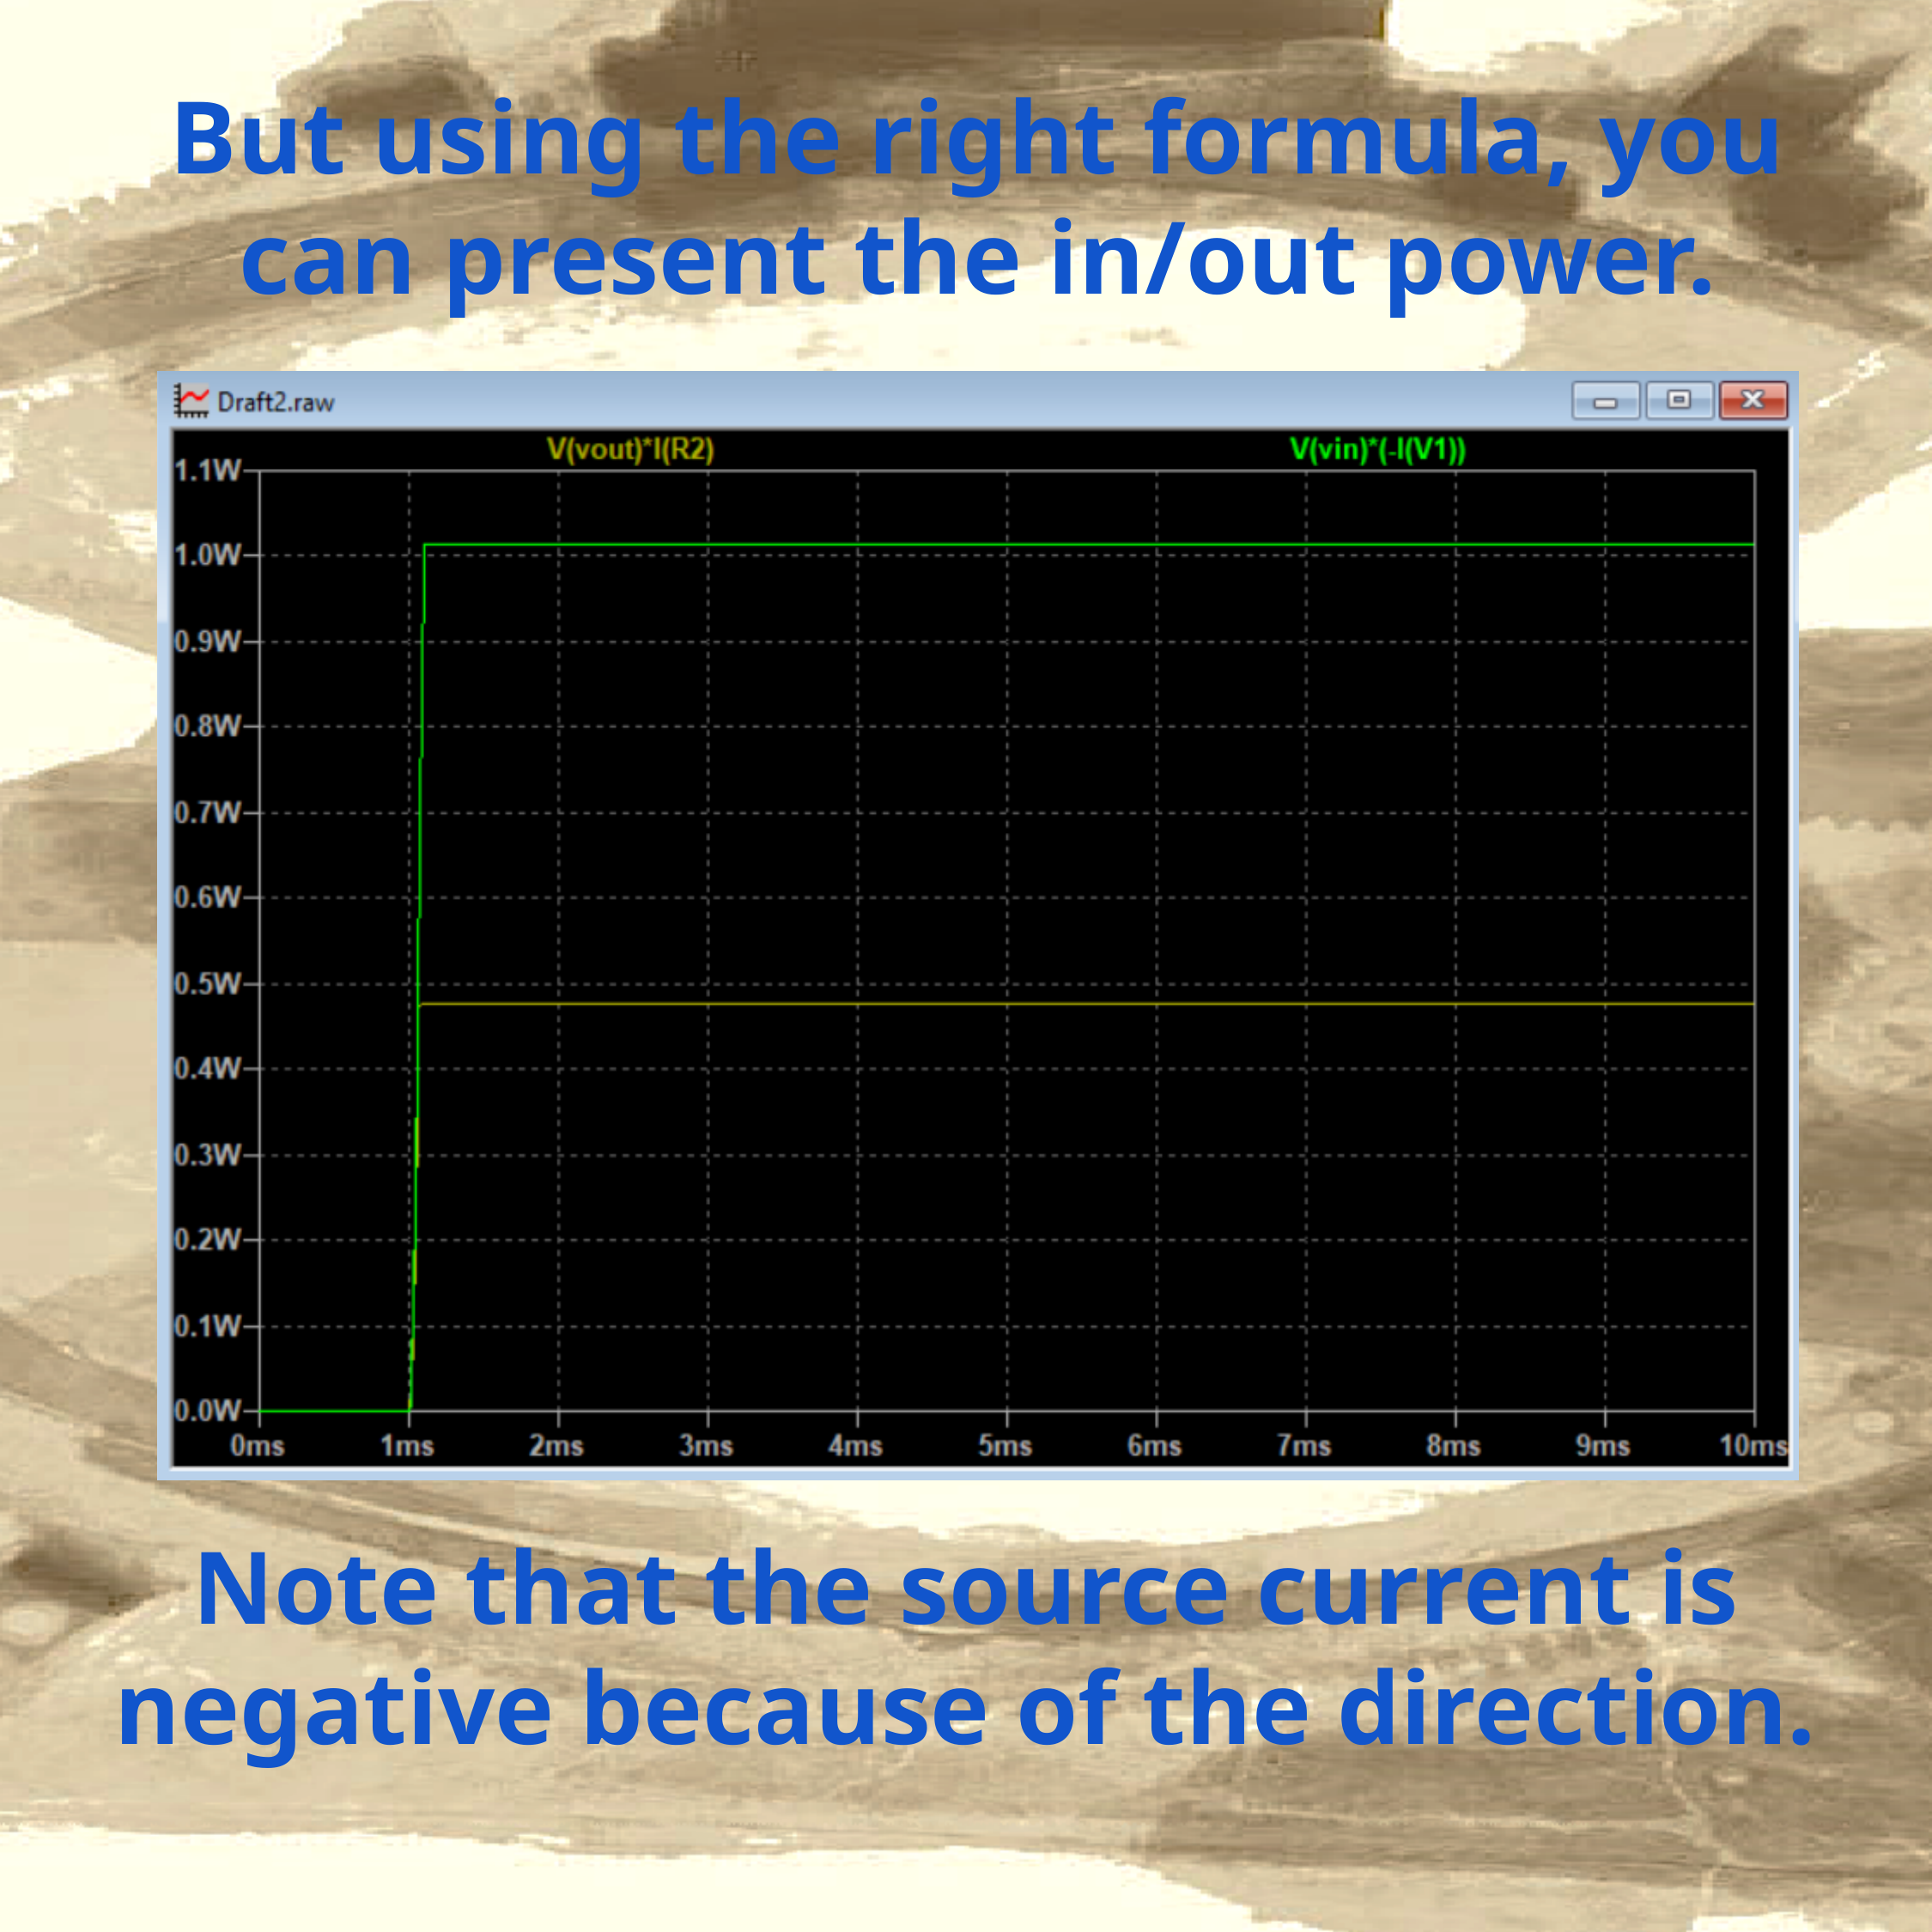

But using the right formula, you can present the in/out power.
Note that the source current is negative because of the direction.